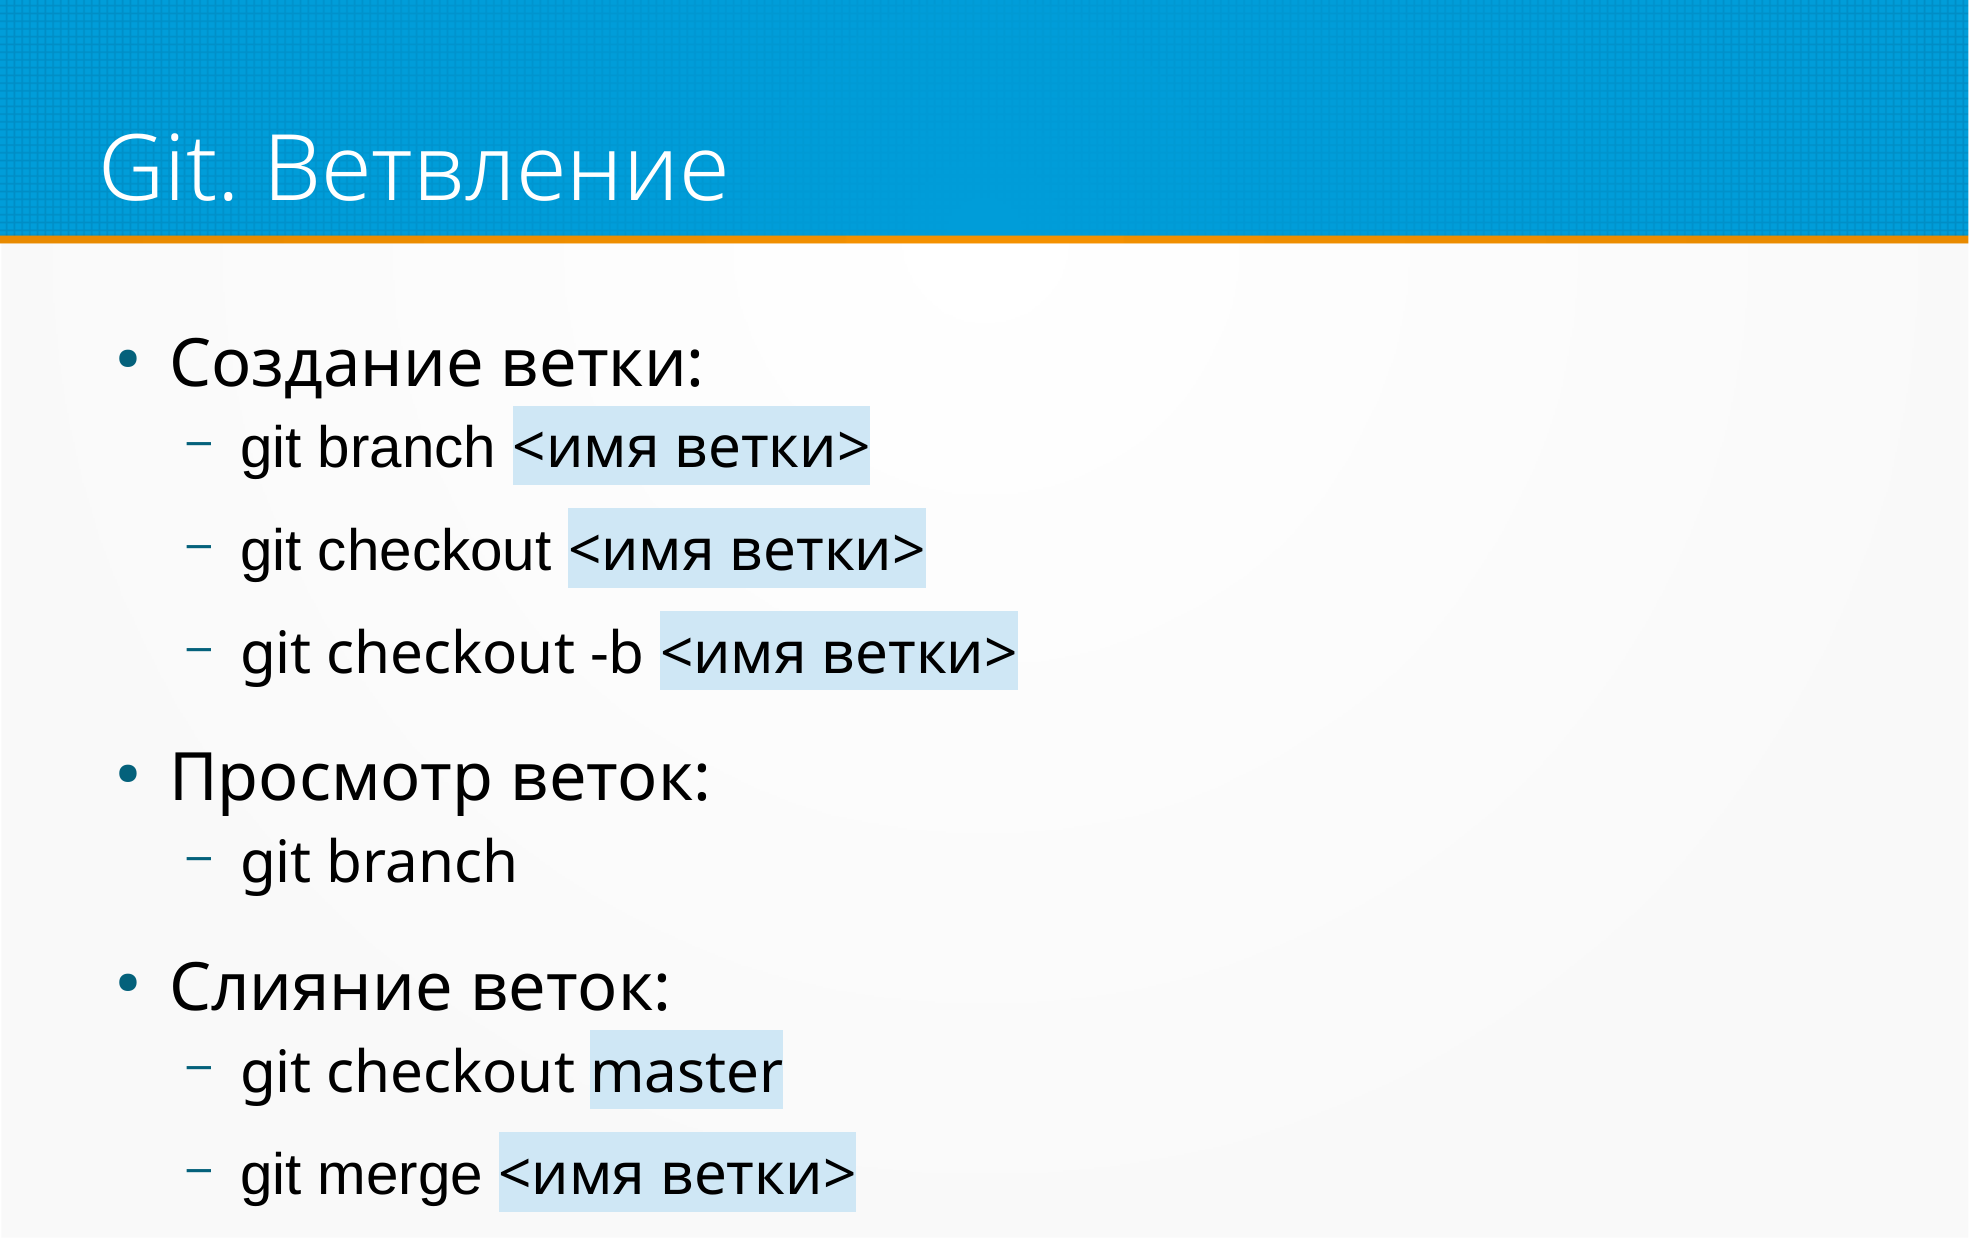

# Git. Ветвление
Создание ветки:
git branch <имя ветки>
git checkout <имя ветки>
git checkout -b <имя ветки>
Просмотр веток:
git branch
Слияние веток:
git checkout master
git merge <имя ветки>